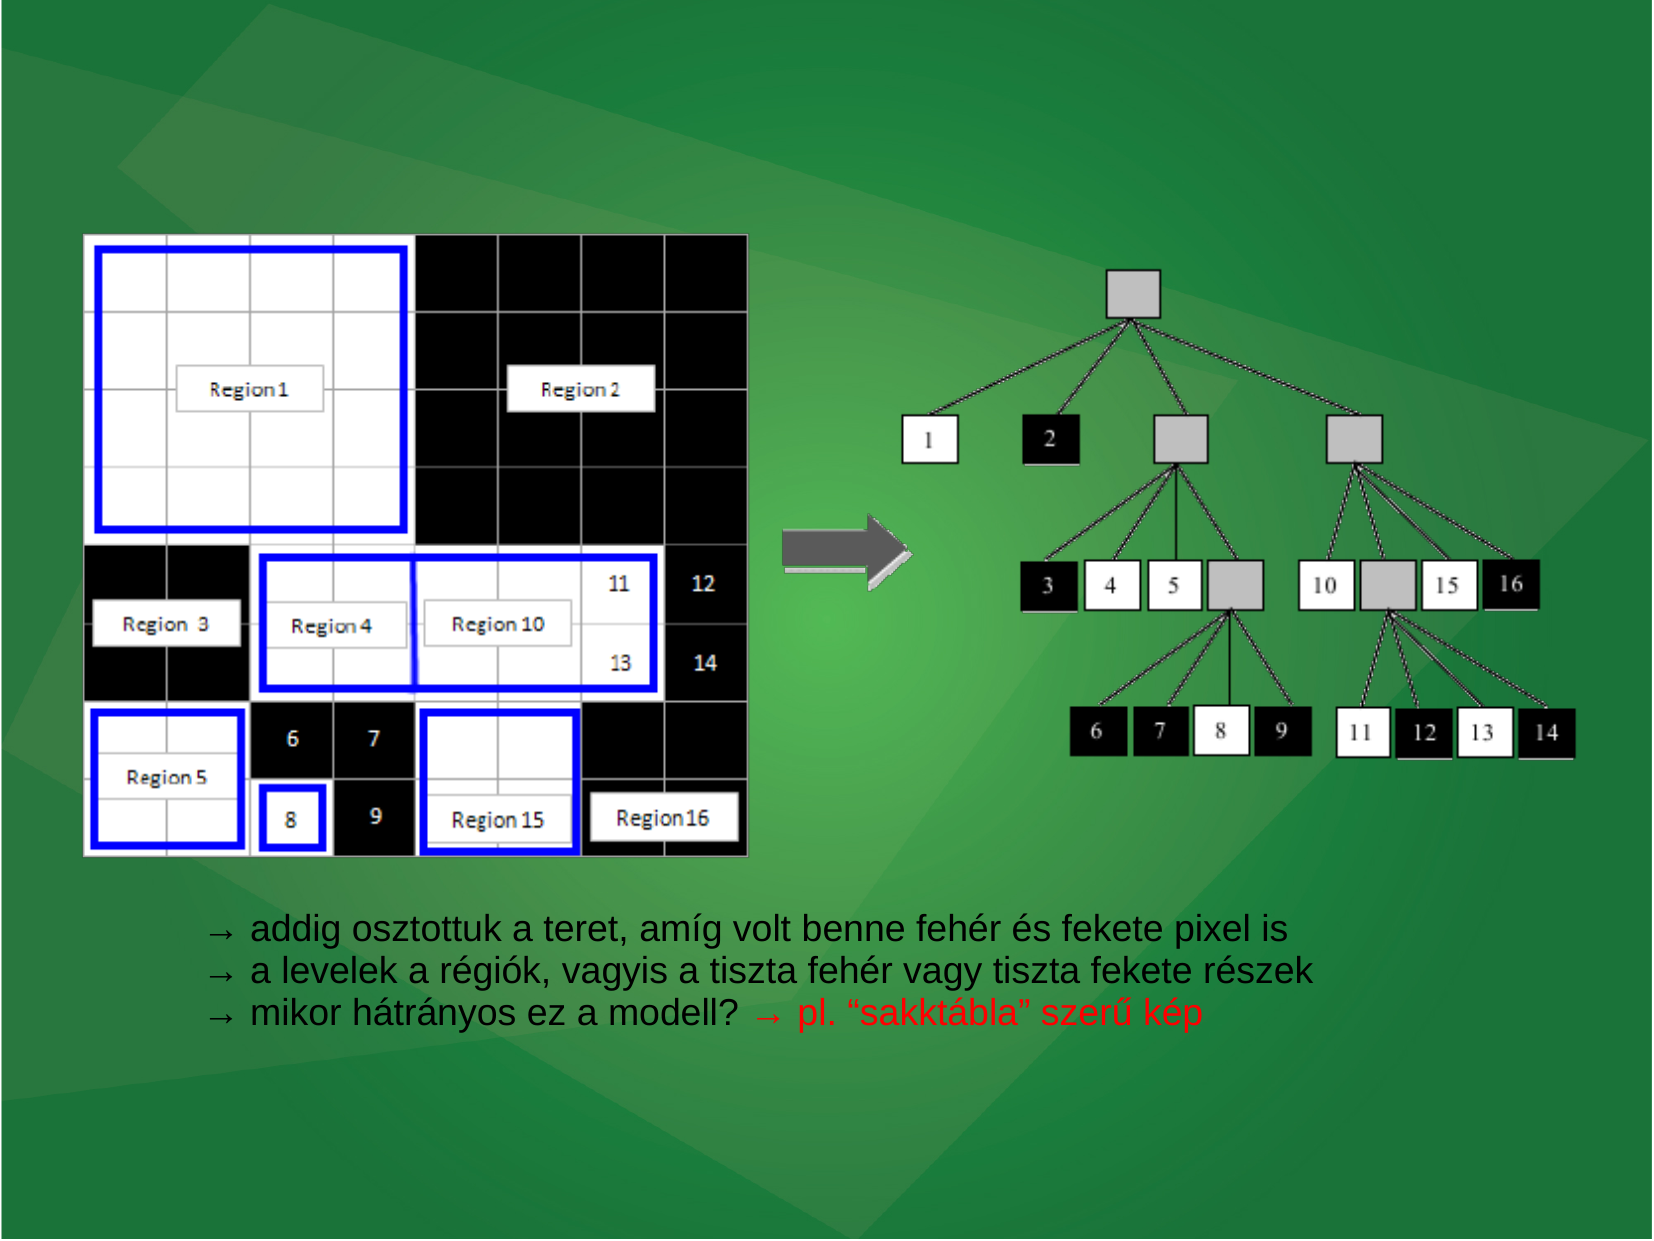

→ addig osztottuk a teret, amíg volt benne fehér és fekete pixel is
→ a levelek a régiók, vagyis a tiszta fehér vagy tiszta fekete részek
→ mikor hátrányos ez a modell? → pl. “sakktábla” szerű kép